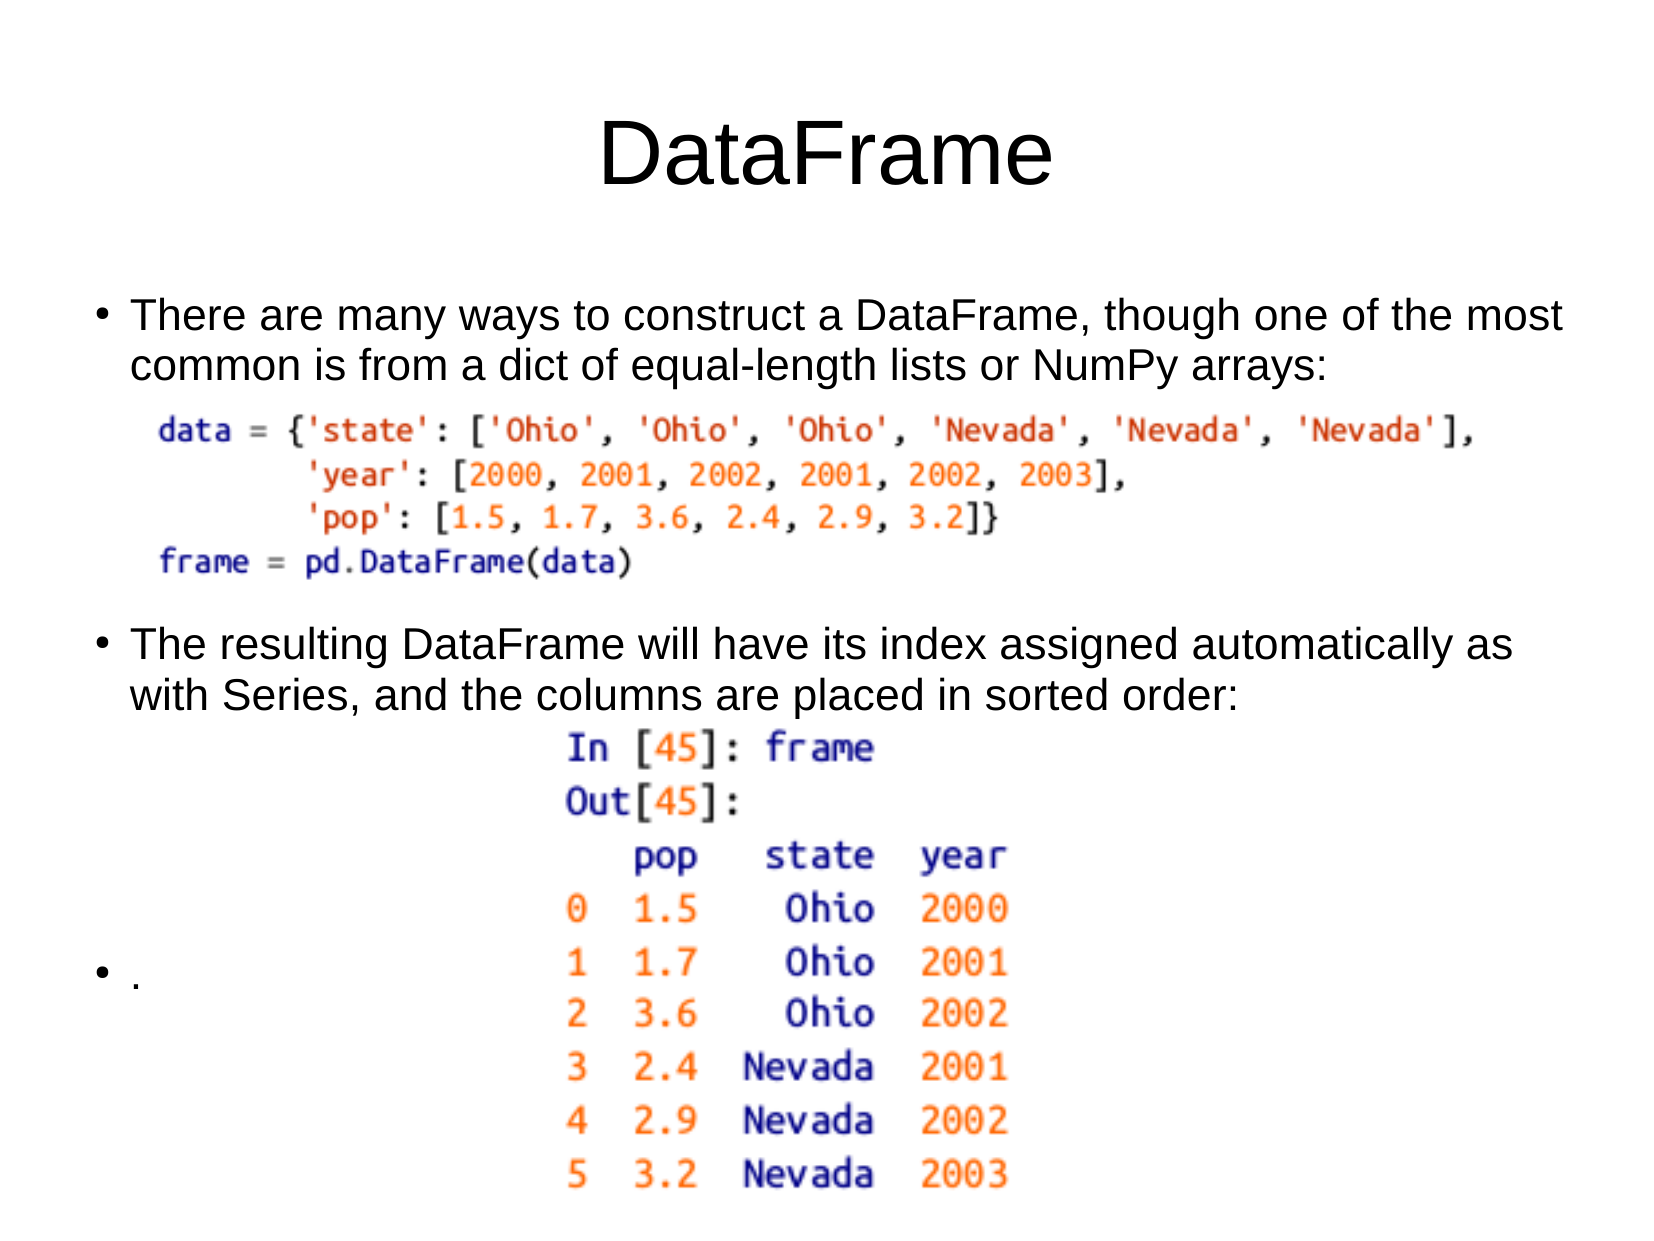

# DataFrame
There are many ways to construct a DataFrame, though one of the most common is from a dict of equal-length lists or NumPy arrays:
The resulting DataFrame will have its index assigned automatically as with Series, and the columns are placed in sorted order:
.